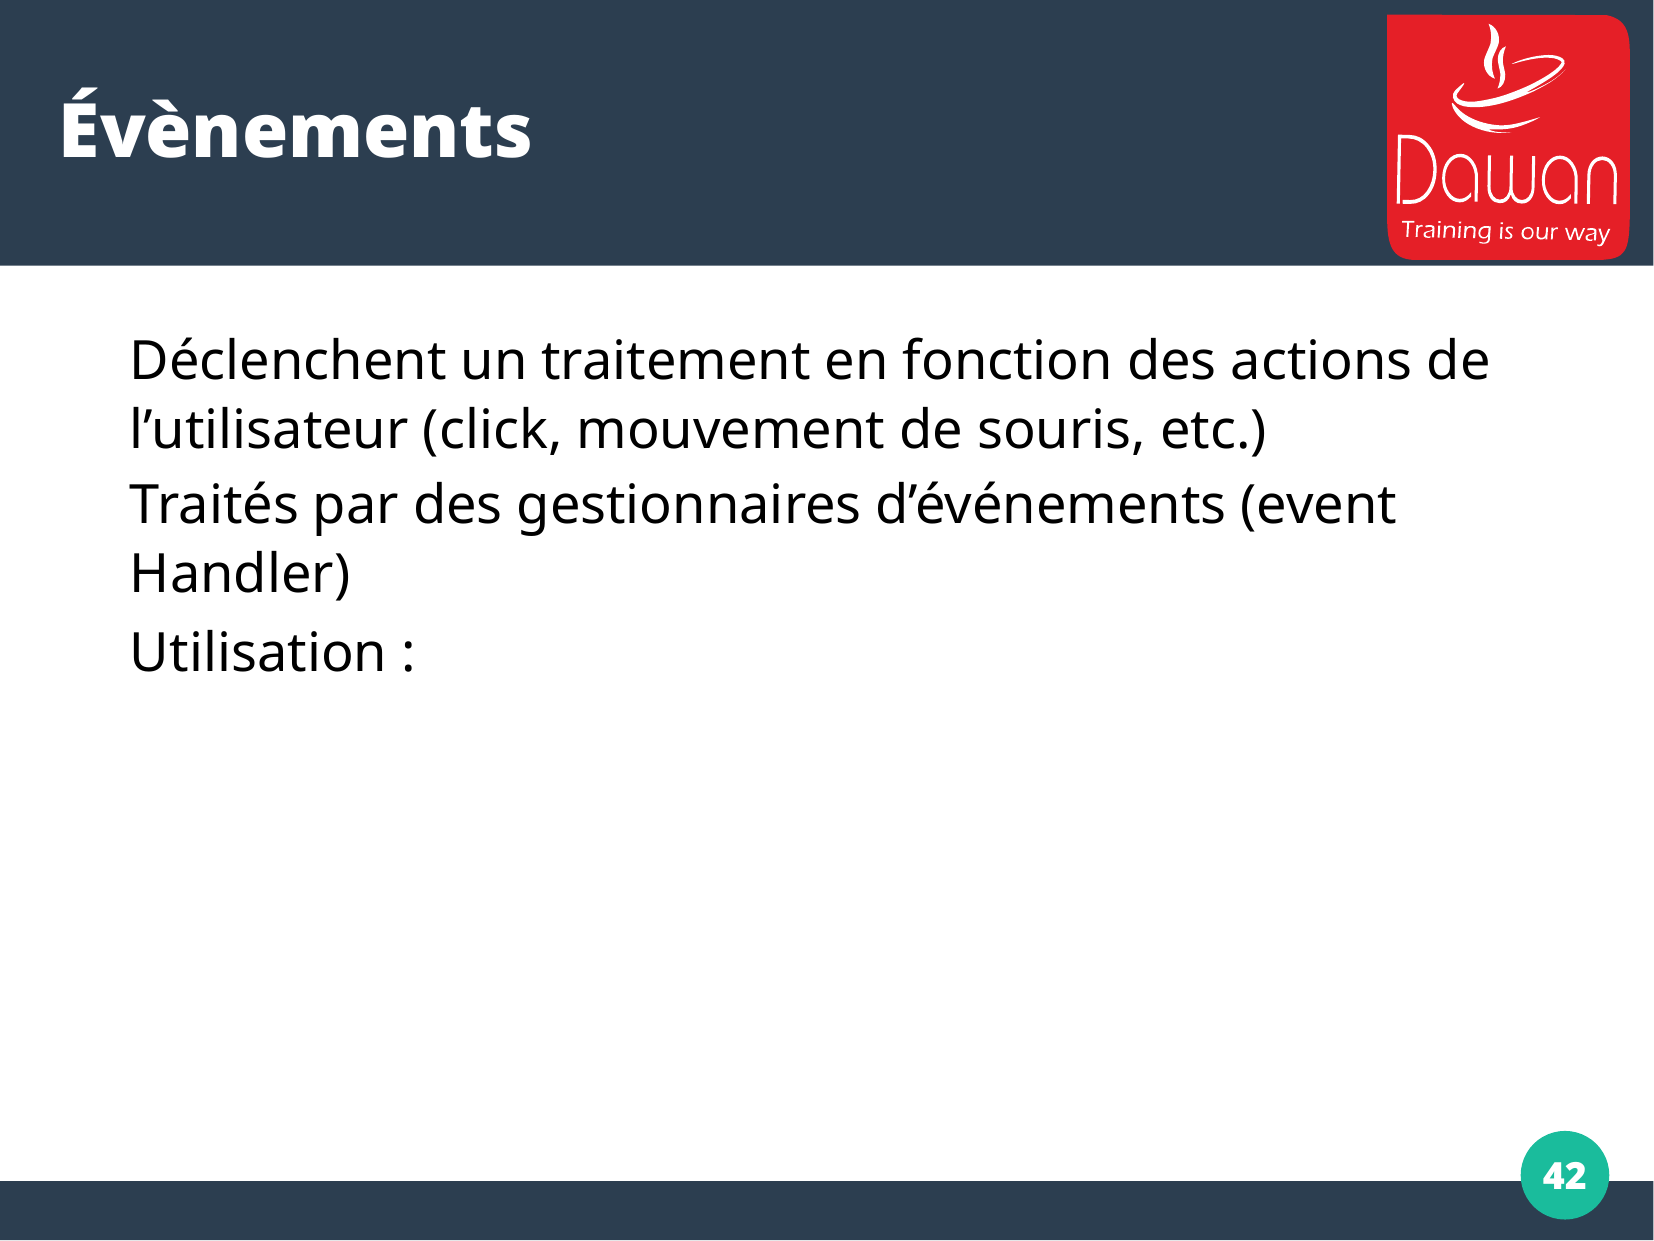

# Évènements
Déclenchent un traitement en fonction des actions de l’utilisateur (click, mouvement de souris, etc.)
Traités par des gestionnaires d’événements (event Handler)
Utilisation :
42